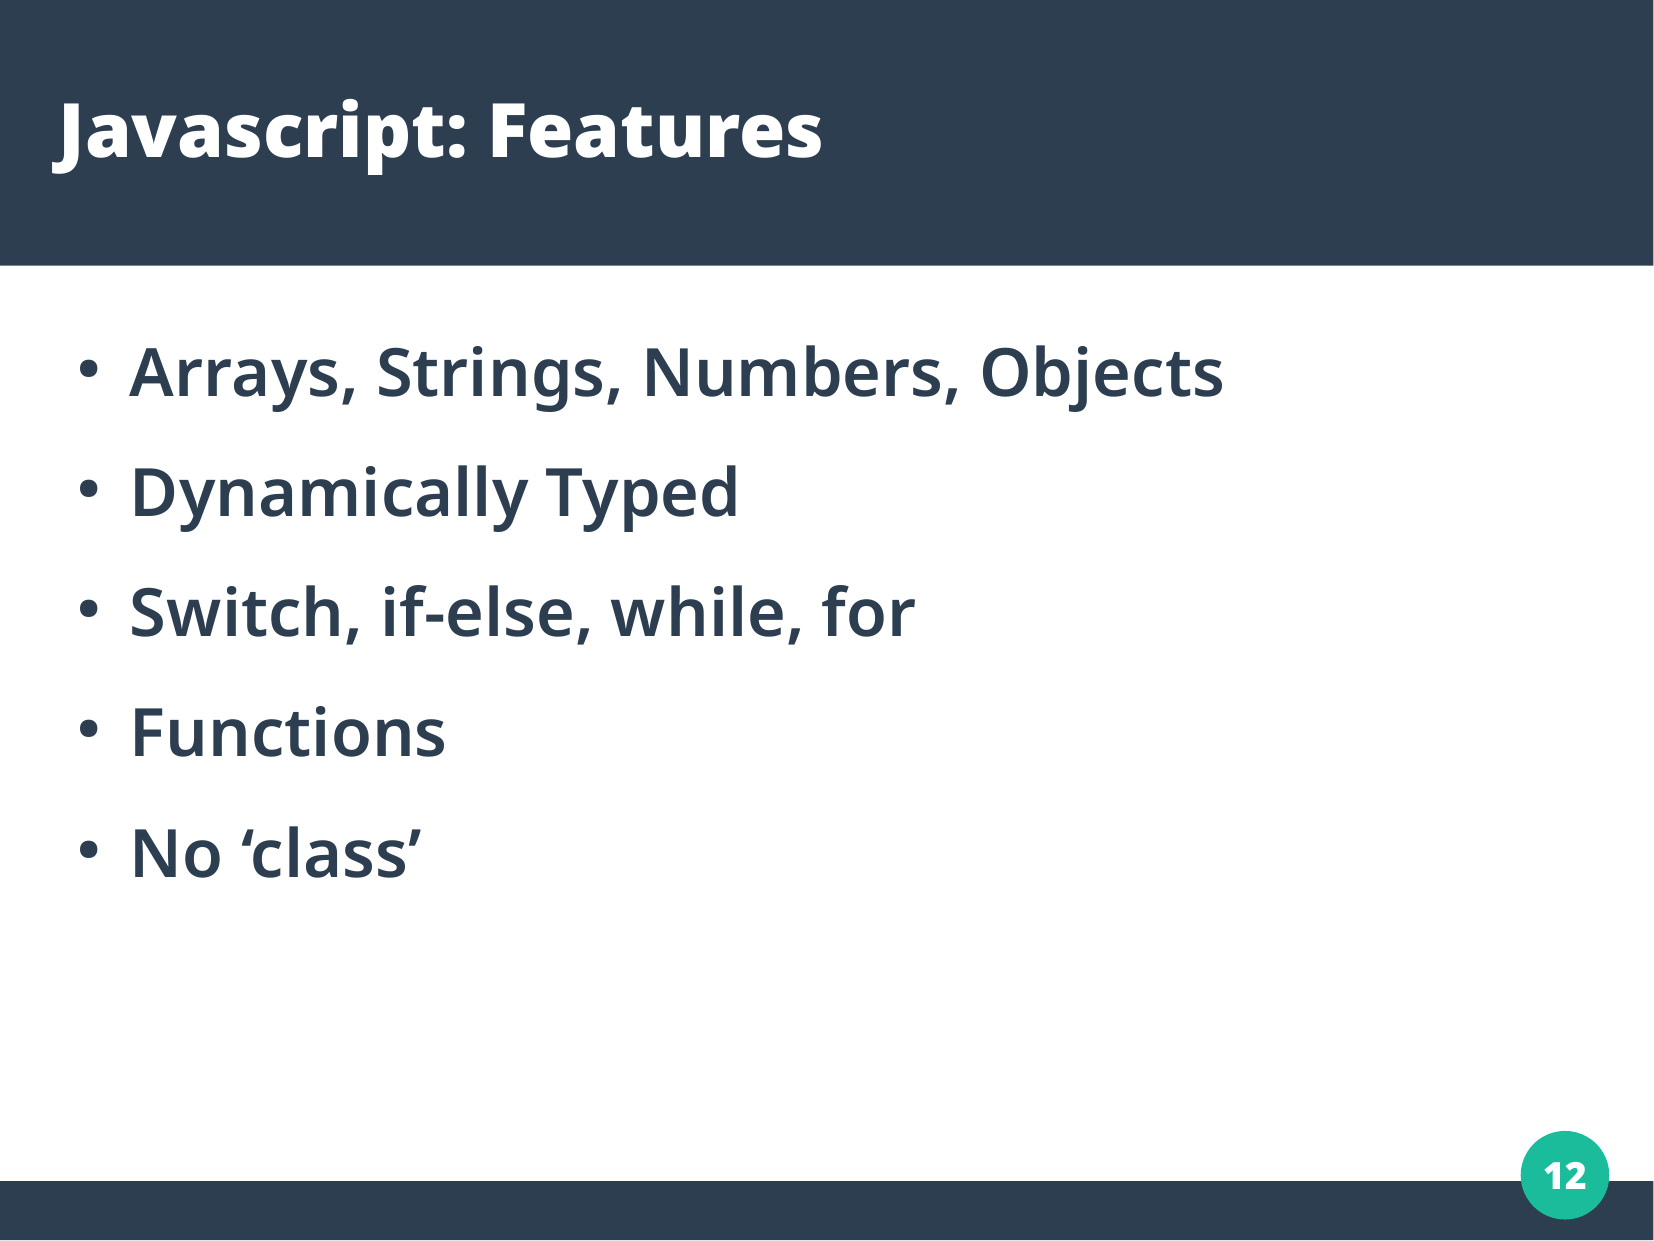

# Javascript: Features
Arrays, Strings, Numbers, Objects
Dynamically Typed
Switch, if-else, while, for
Functions
No ‘class’
12